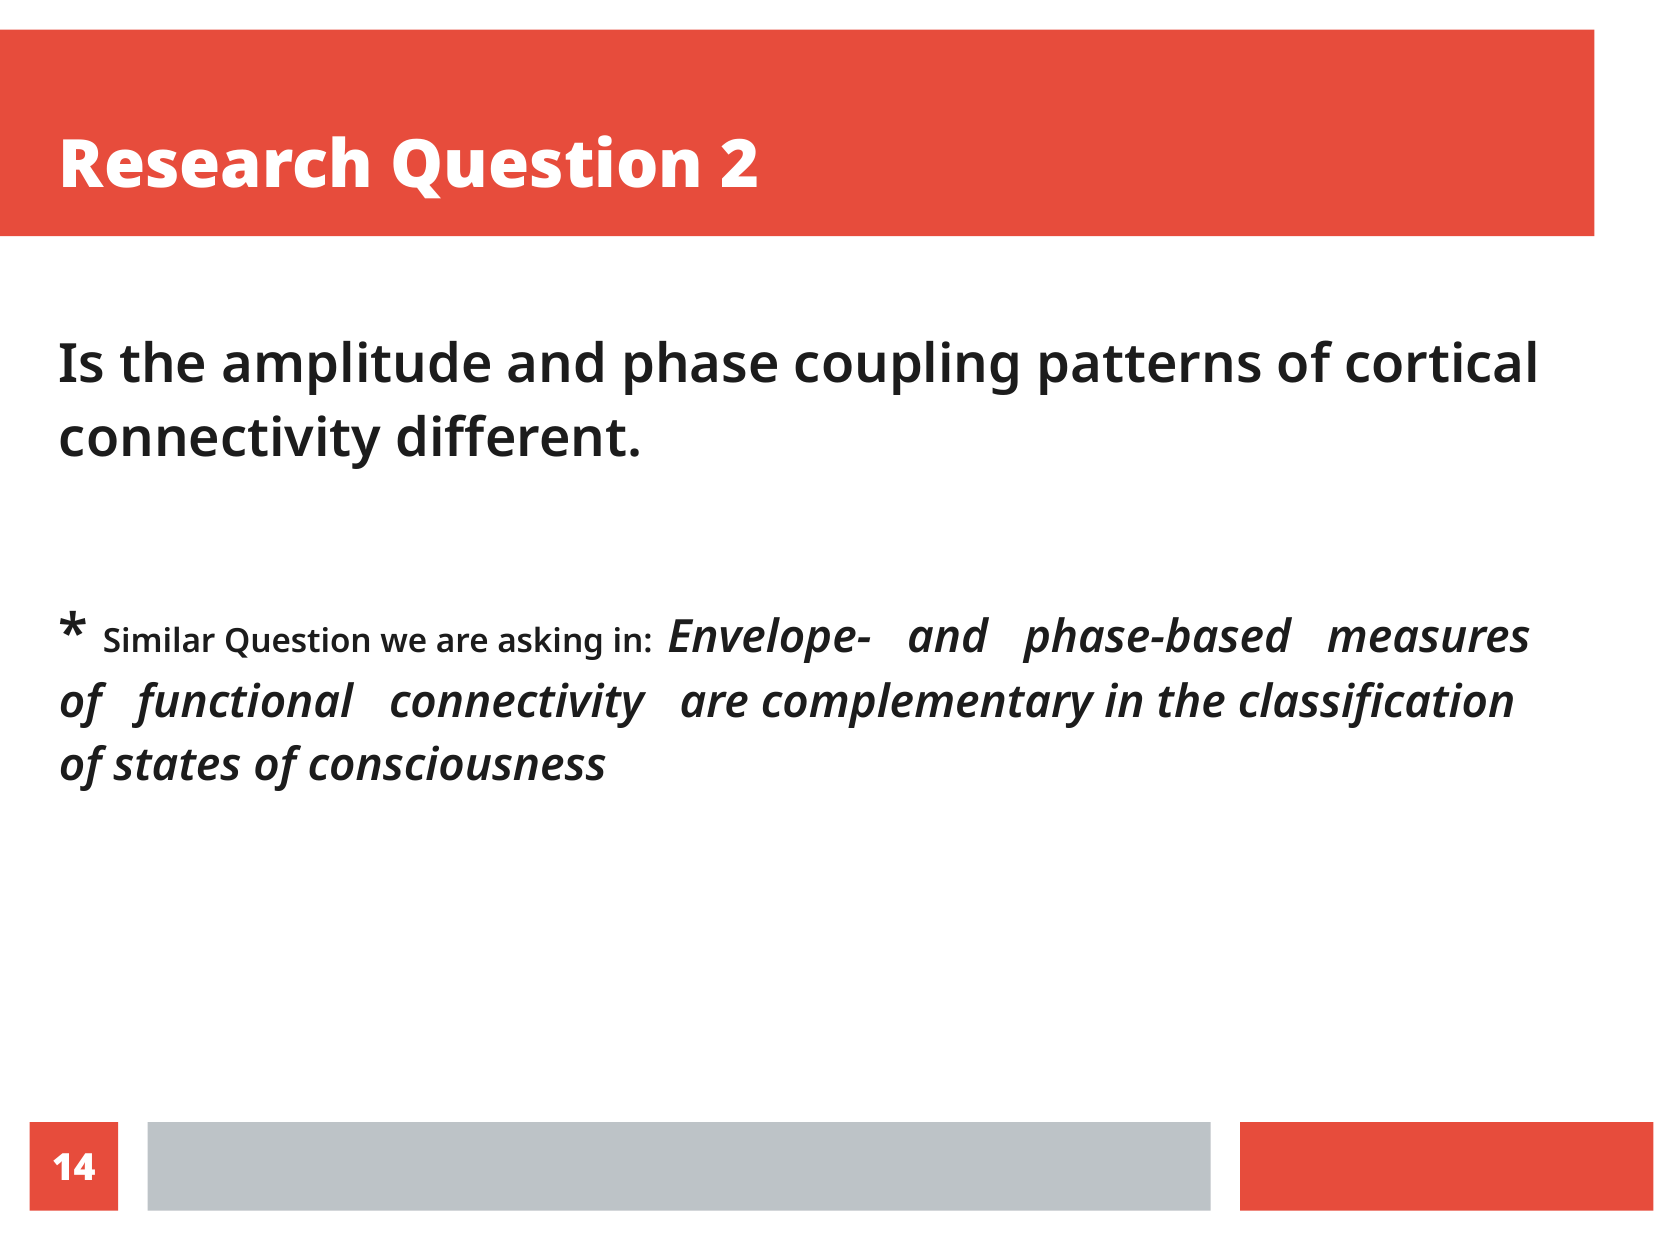

# Research Question 2
Is the amplitude and phase coupling patterns of cortical connectivity different.
* Similar Question we are asking in: Envelope- and phase-based measures of functional connectivity are complementary in the classification of states of consciousness
14